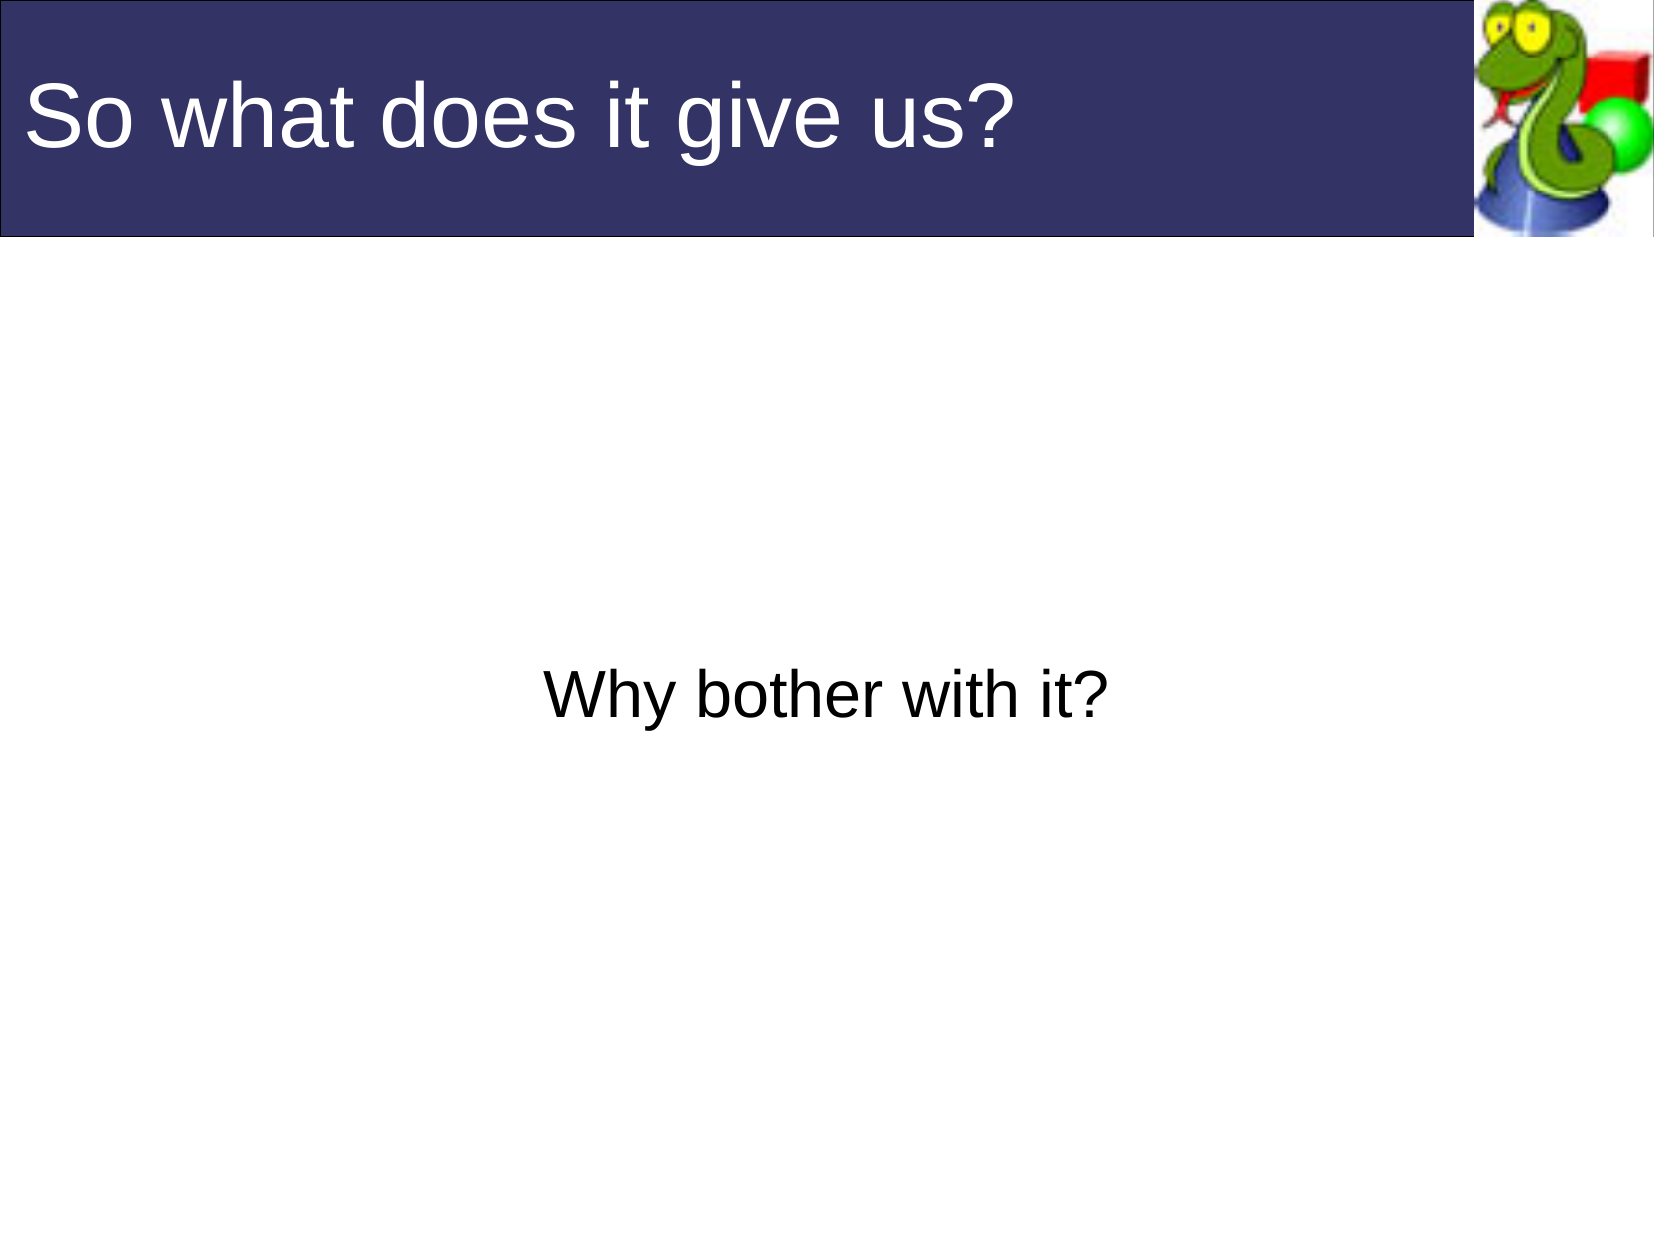

# So what does it give us?
Why bother with it?